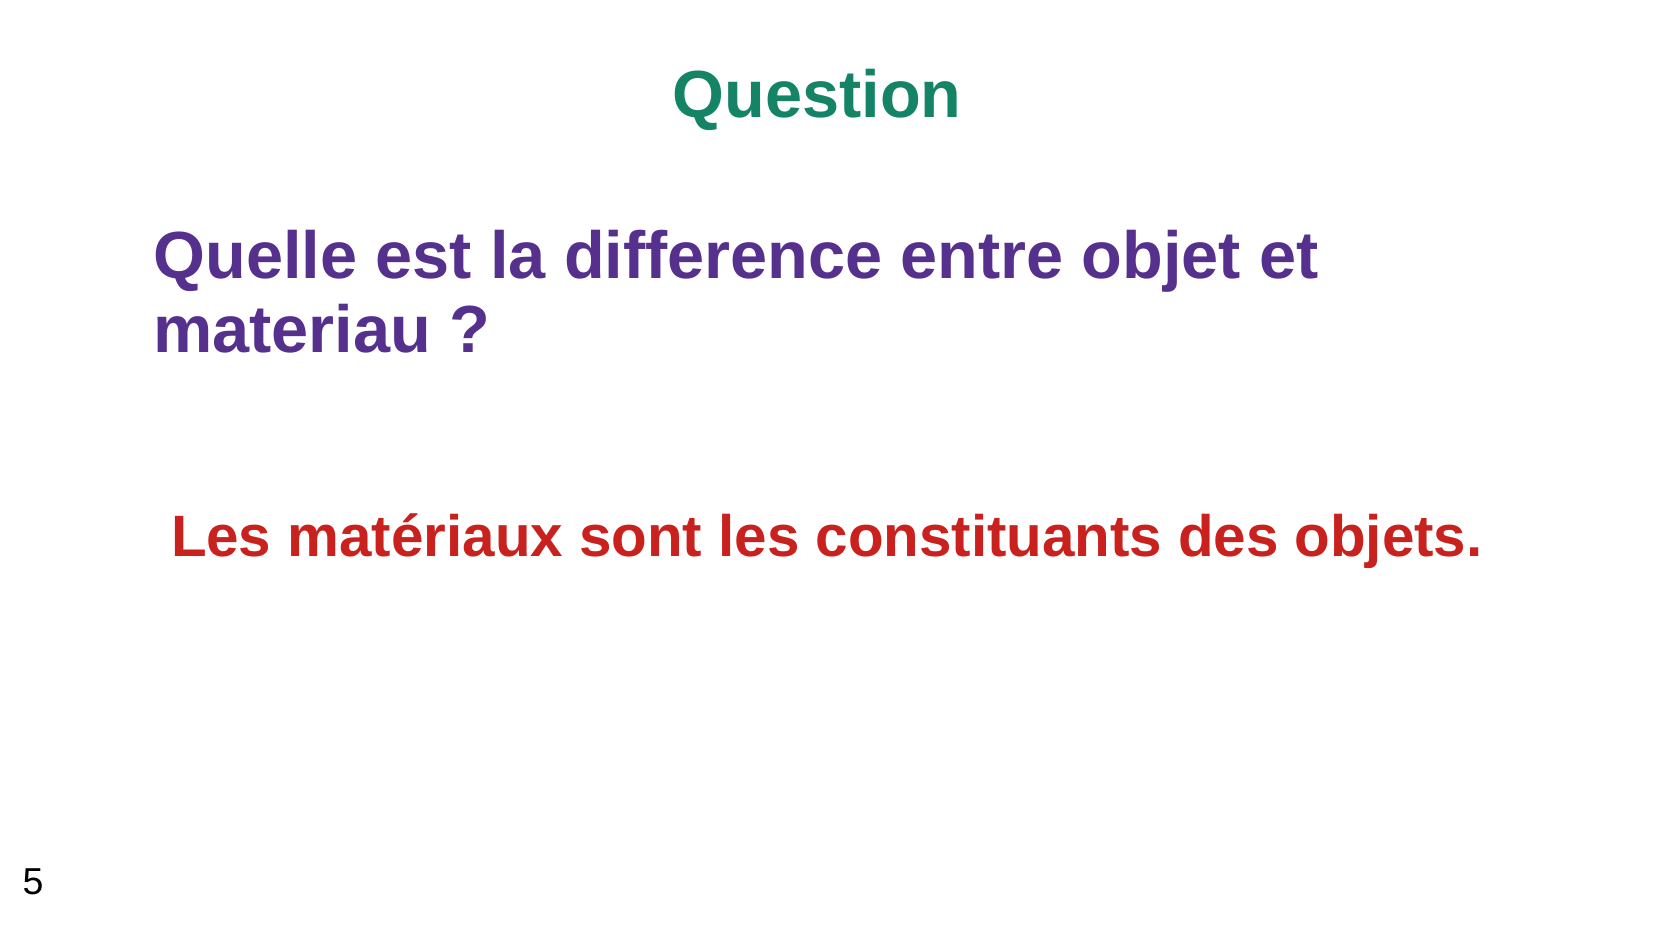

# Question
Quelle est la difference entre objet et materiau ?
Les matériaux sont les constituants des objets.